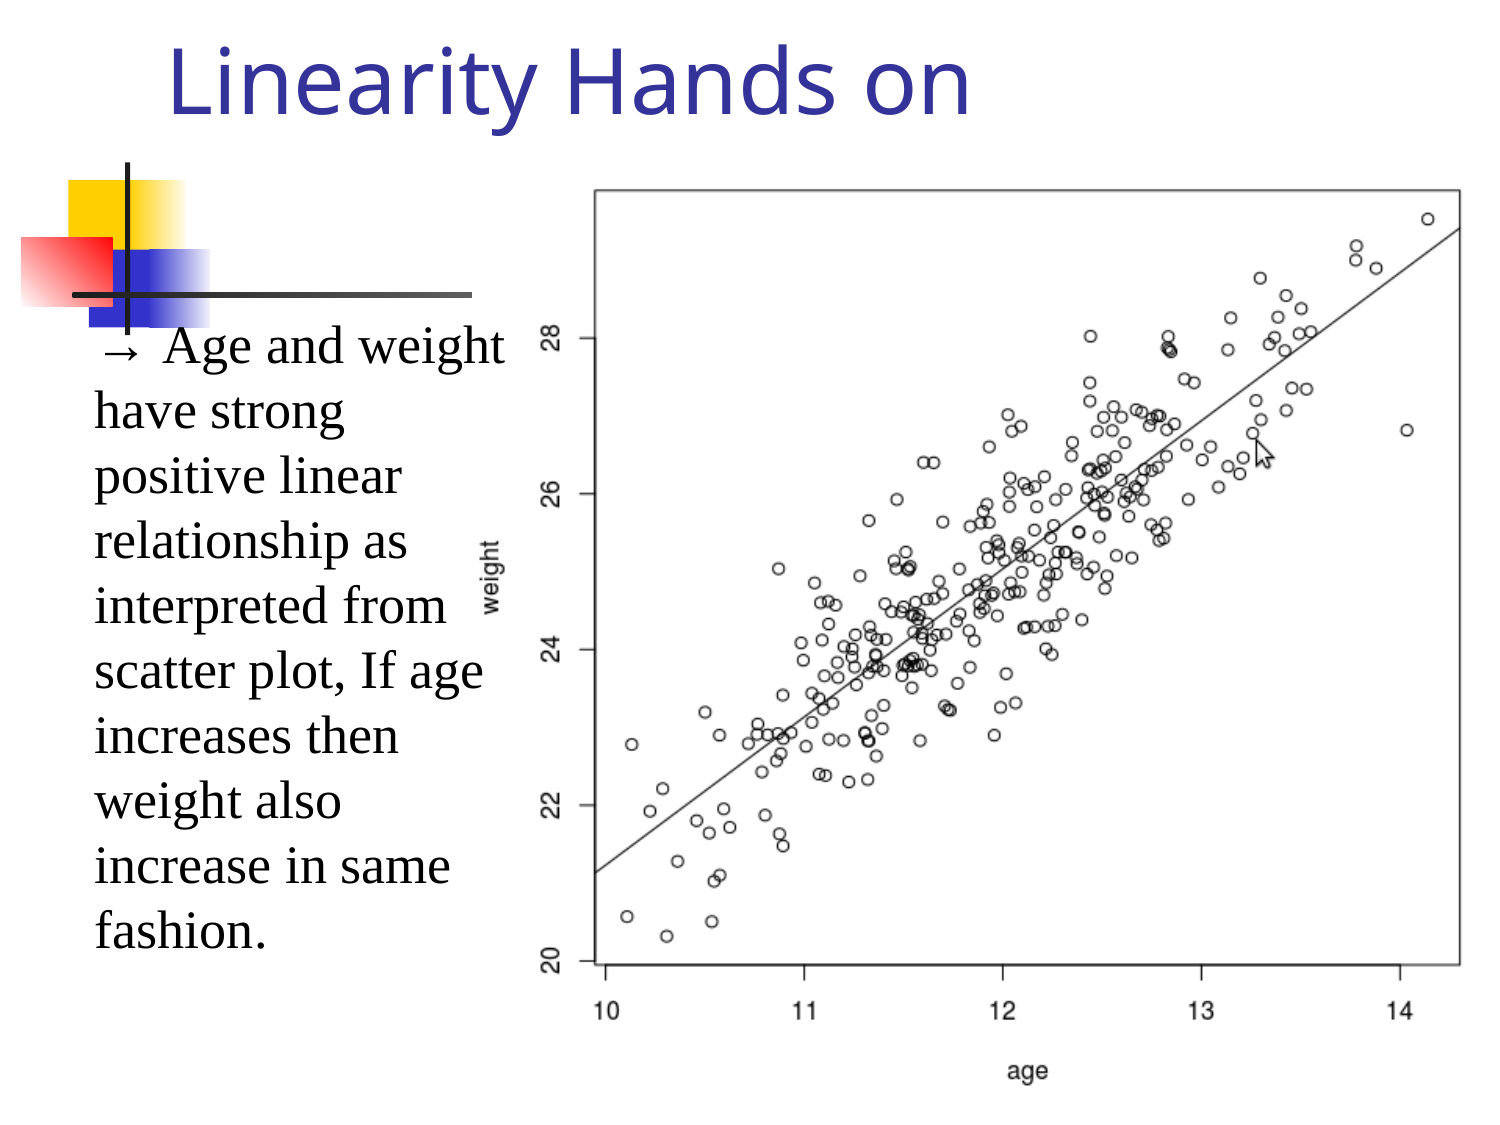

# Linearity Hands on
→ Age and weight have strong positive linear relationship as interpreted from scatter plot, If age increases then weight also increase in same fashion.